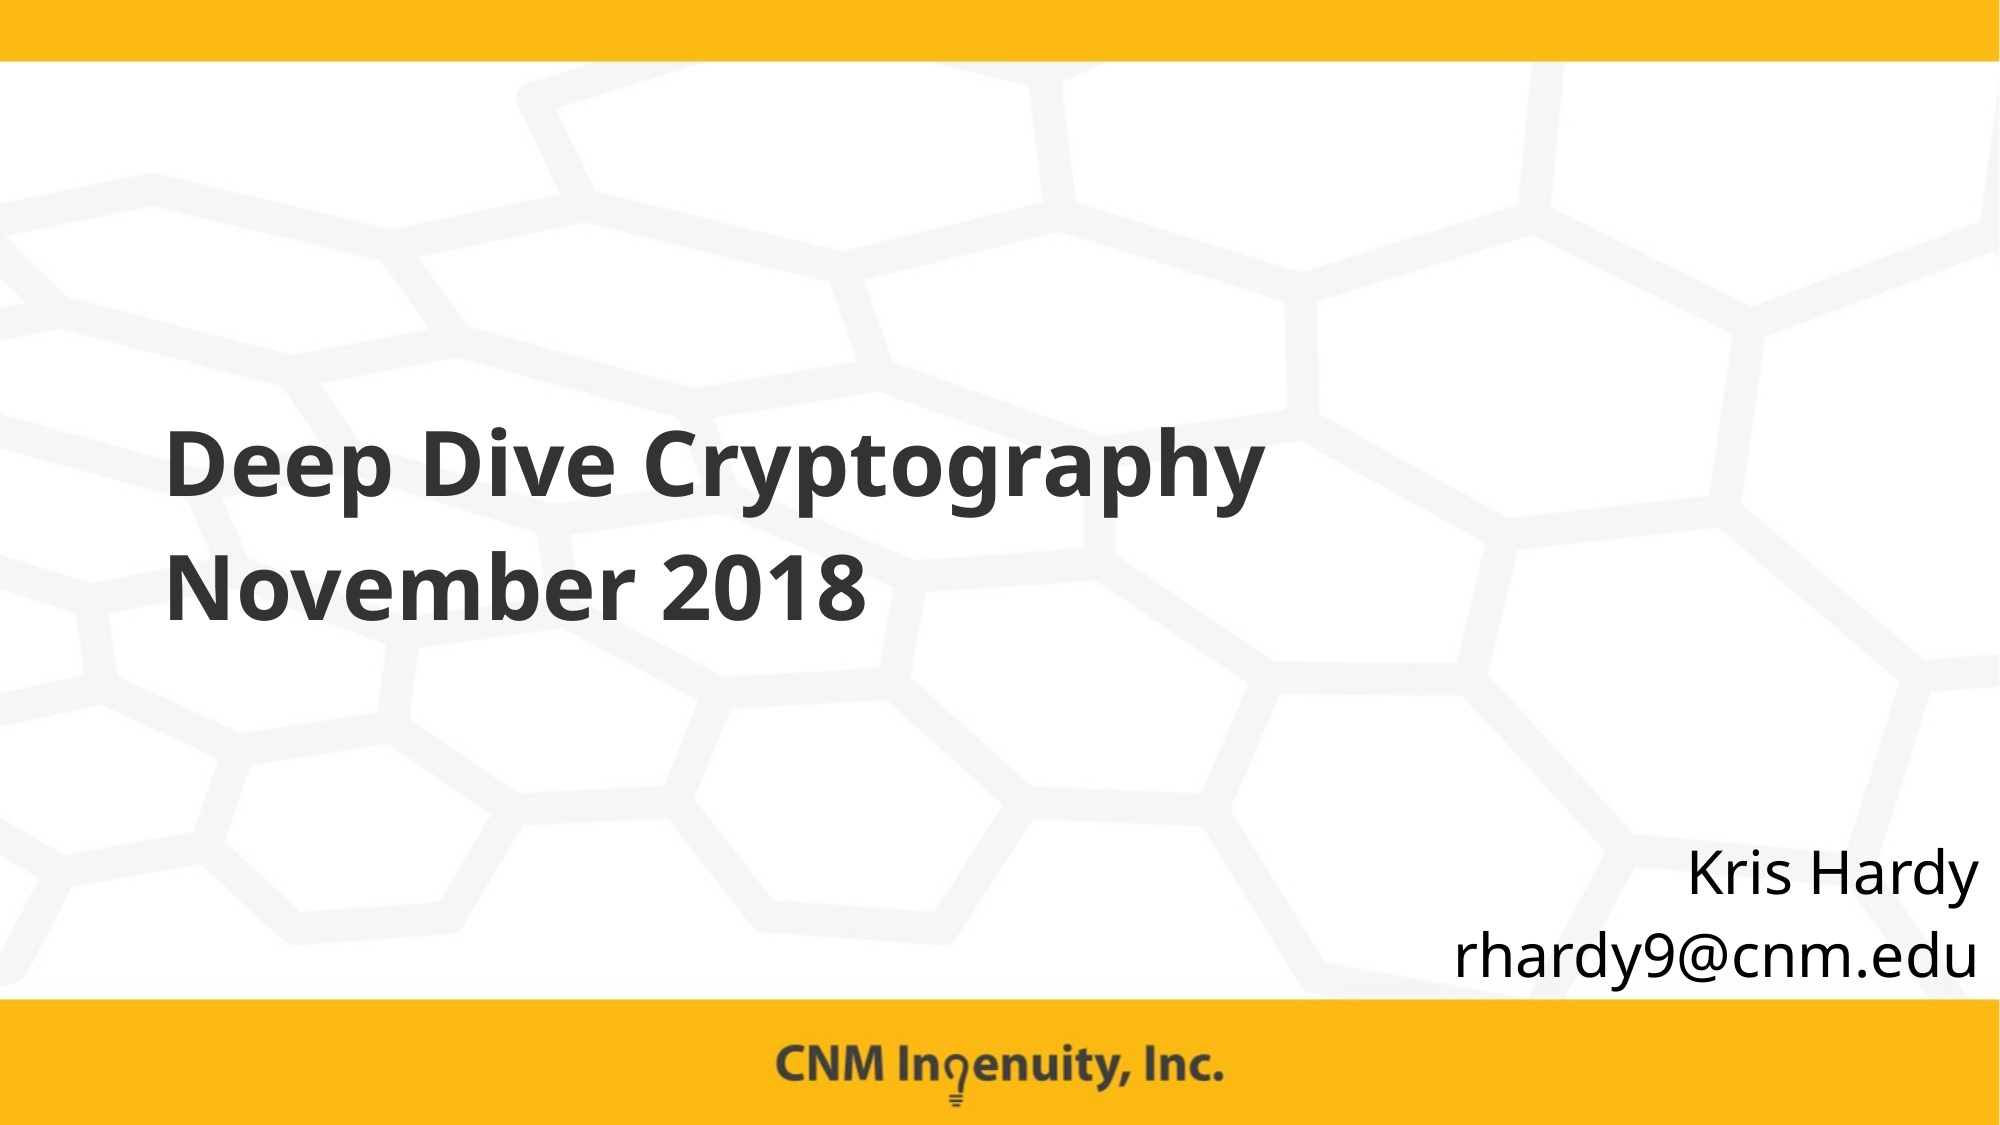

# Deep Dive Cryptography November 2018
Kris Hardy
rhardy9@cnm.edu